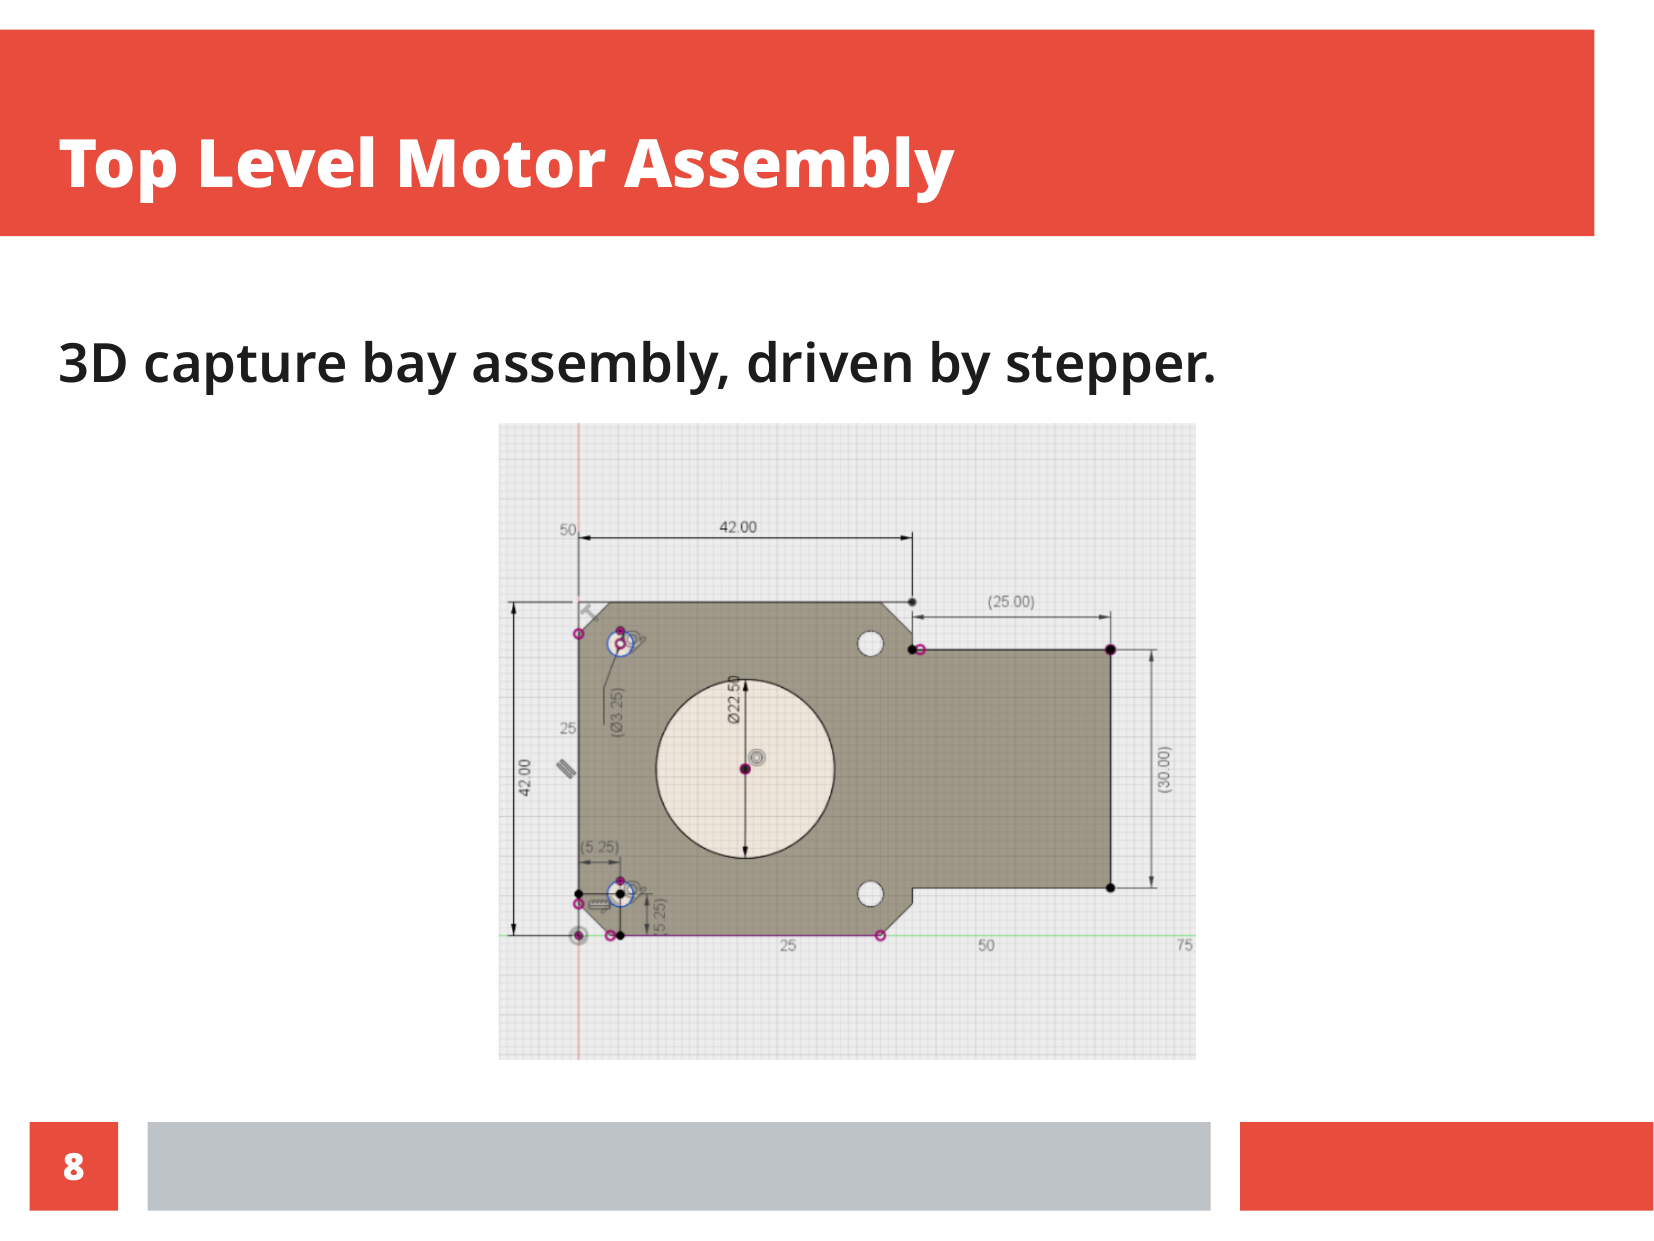

# Top Level Motor Assembly
3D capture bay assembly, driven by stepper.
8